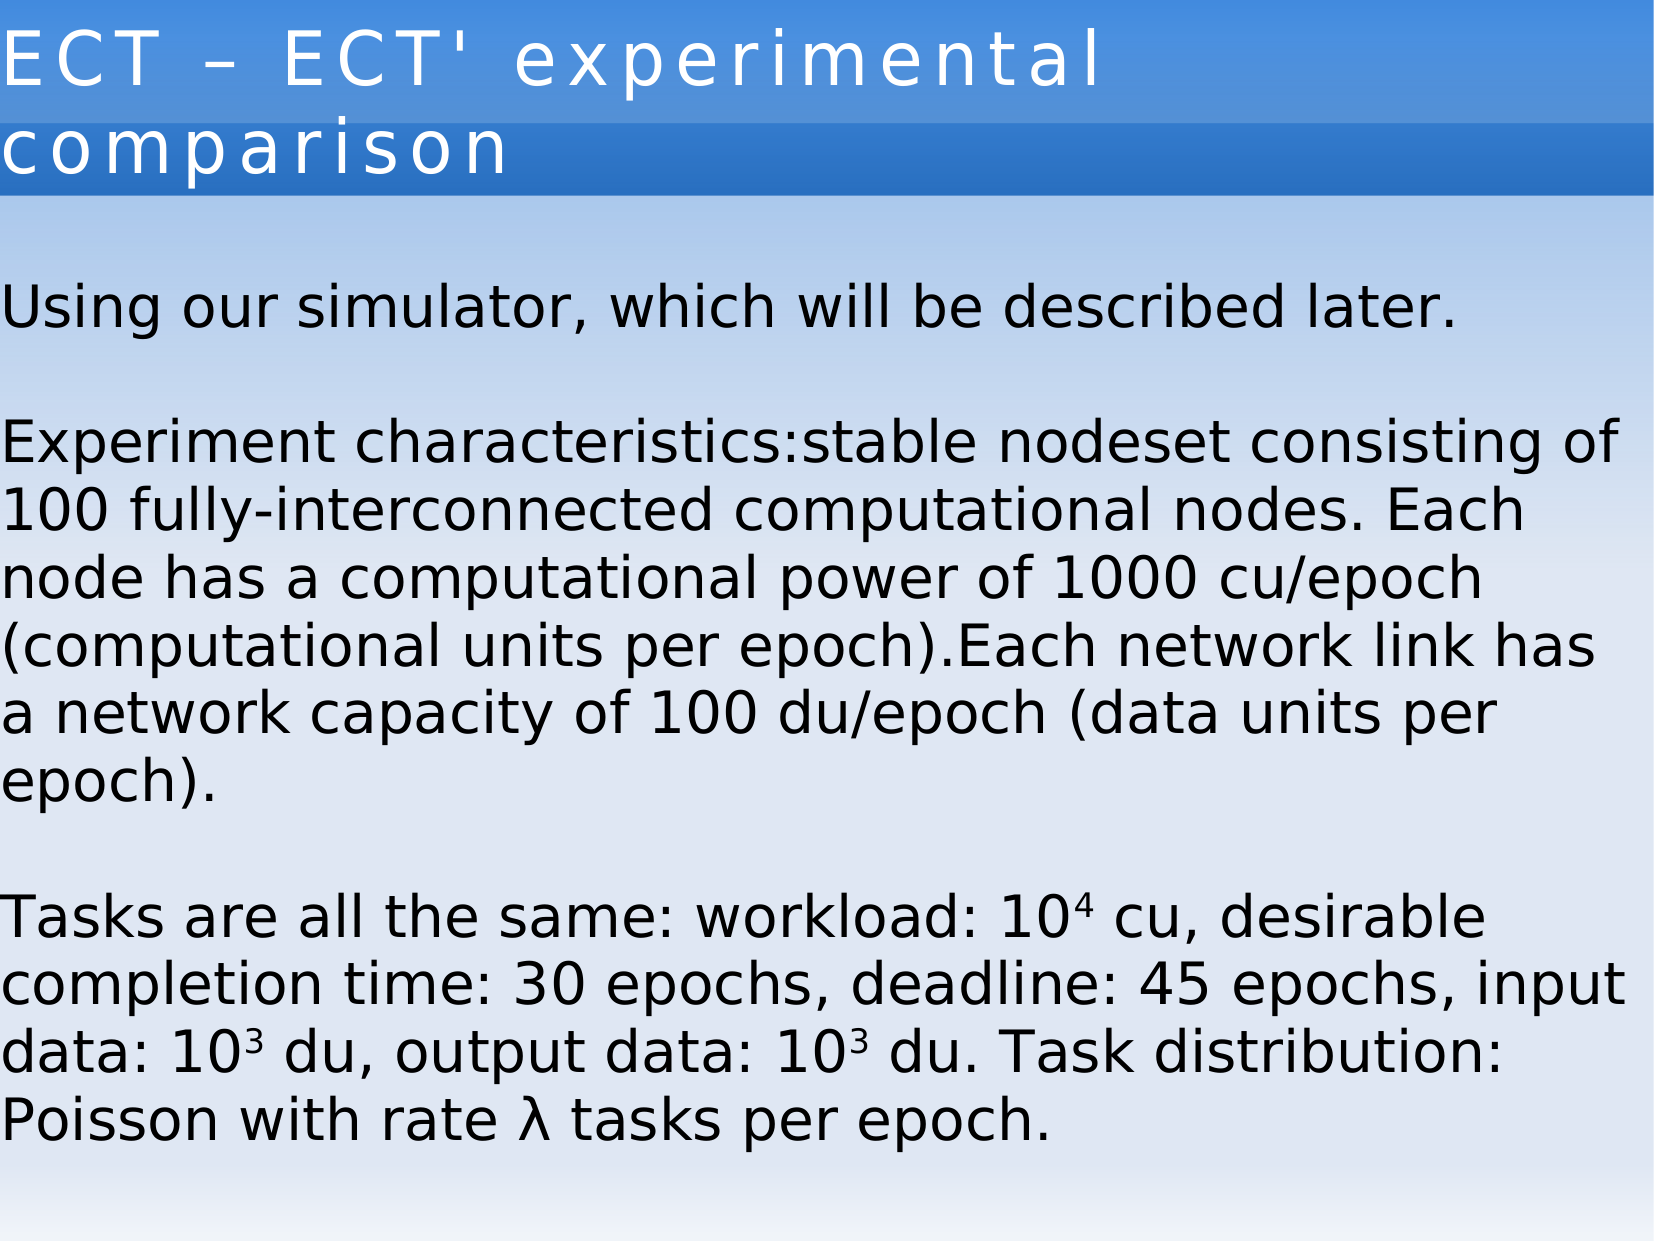

# ECT – ECT' experimental comparison
Using our simulator, which will be described later.
Experiment characteristics:stable nodeset consisting of 100 fully-interconnected computational nodes. Each node has a computational power of 1000 cu/epoch (computational units per epoch).Each network link has a network capacity of 100 du/epoch (data units per epoch).
Tasks are all the same: workload: 104 cu, desirable completion time: 30 epochs, deadline: 45 epochs, input data: 103 du, output data: 103 du. Task distribution: Poisson with rate λ tasks per epoch.